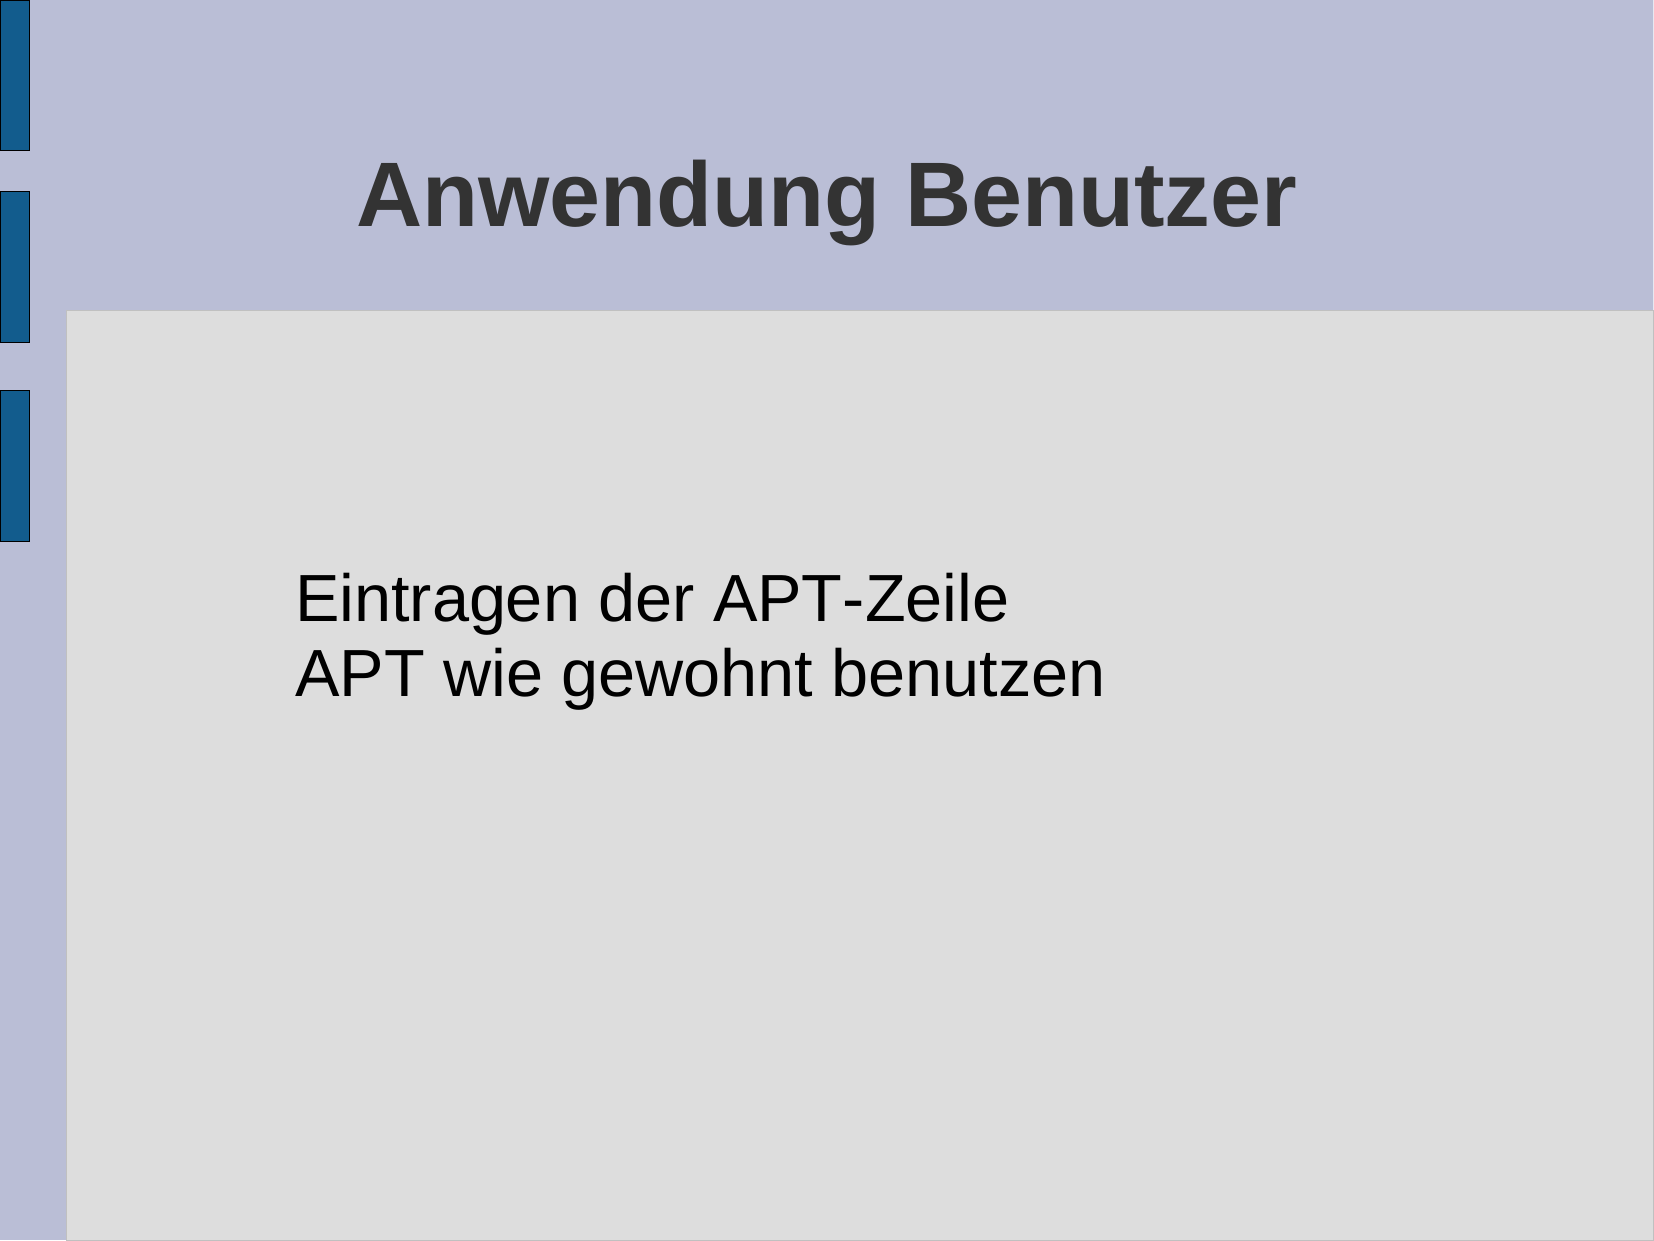

# Anwendung Benutzer
Eintragen der APT-Zeile
APT wie gewohnt benutzen